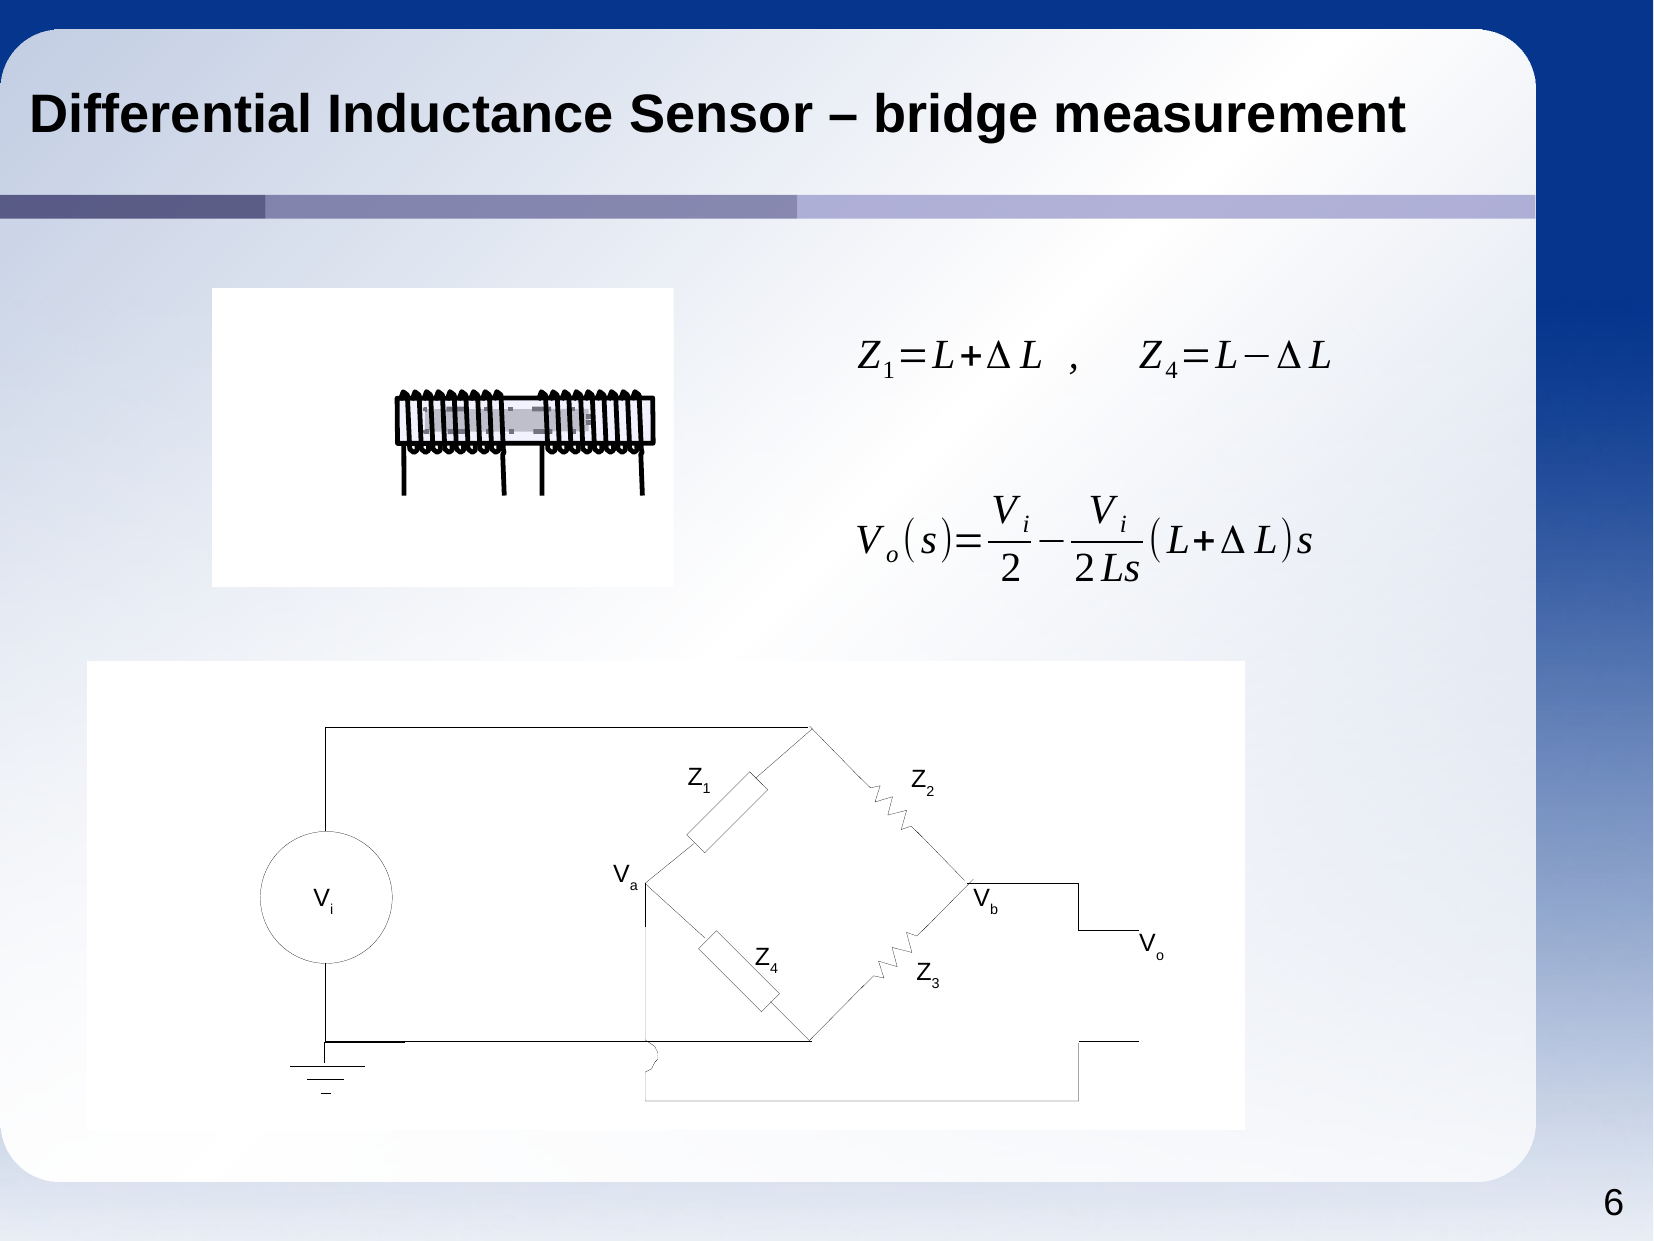

# Differential Inductance Sensor – bridge measurement
6